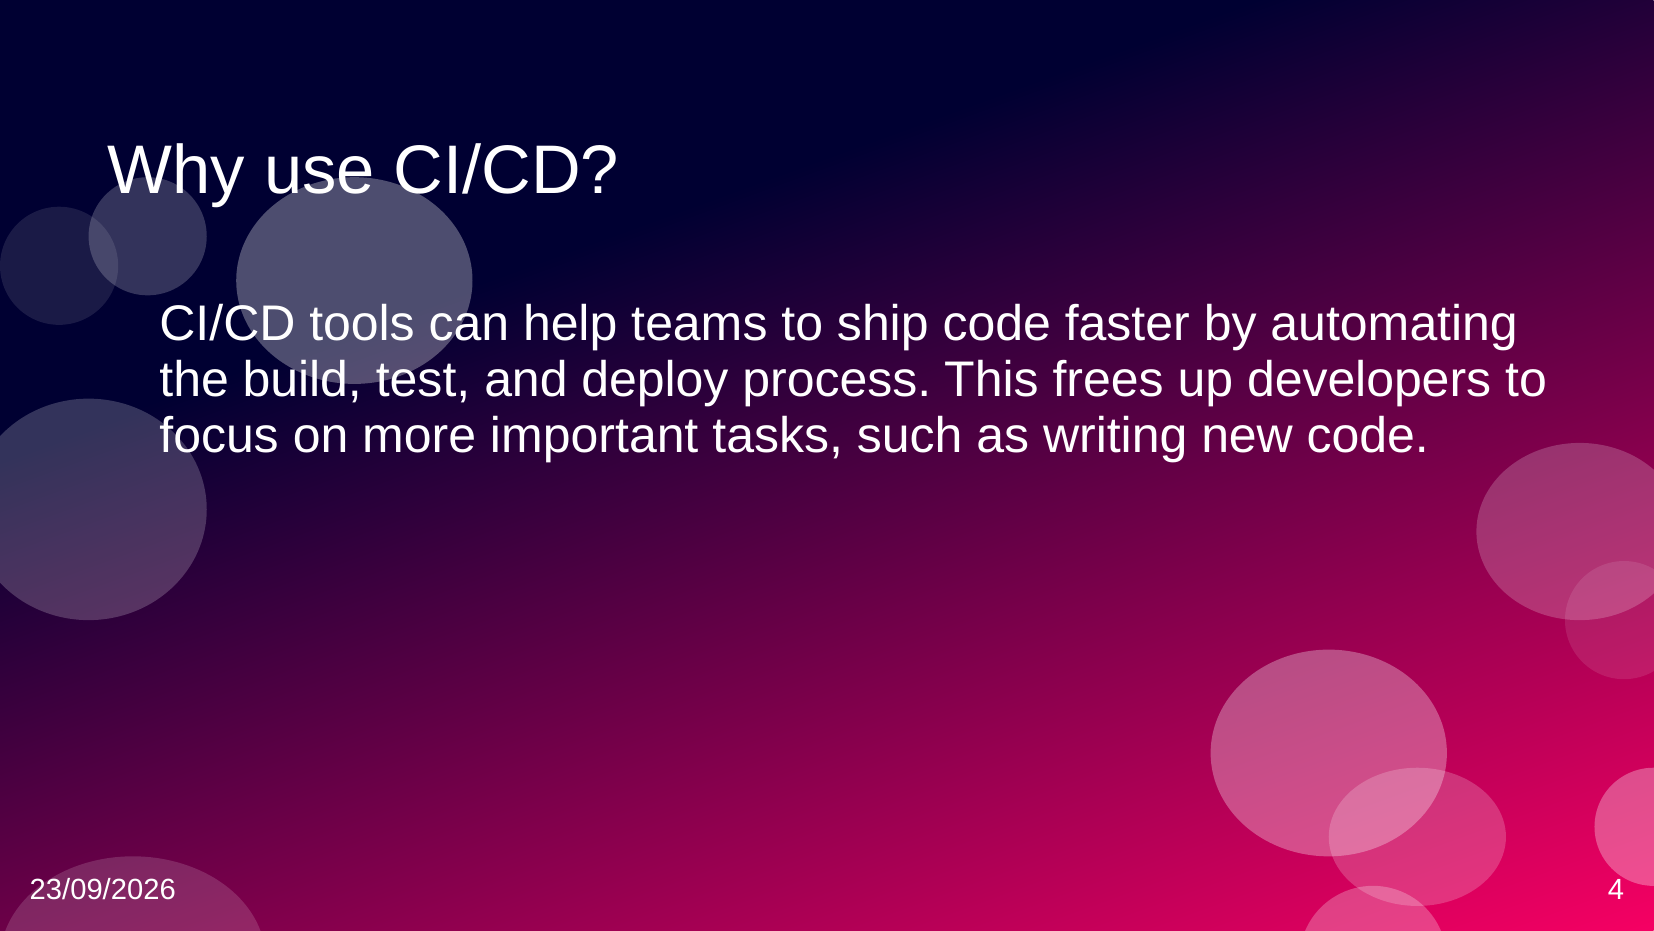

# Why use CI/CD?
CI/CD tools can help teams to ship code faster by automating the build, test, and deploy process. This frees up developers to focus on more important tasks, such as writing new code.
4